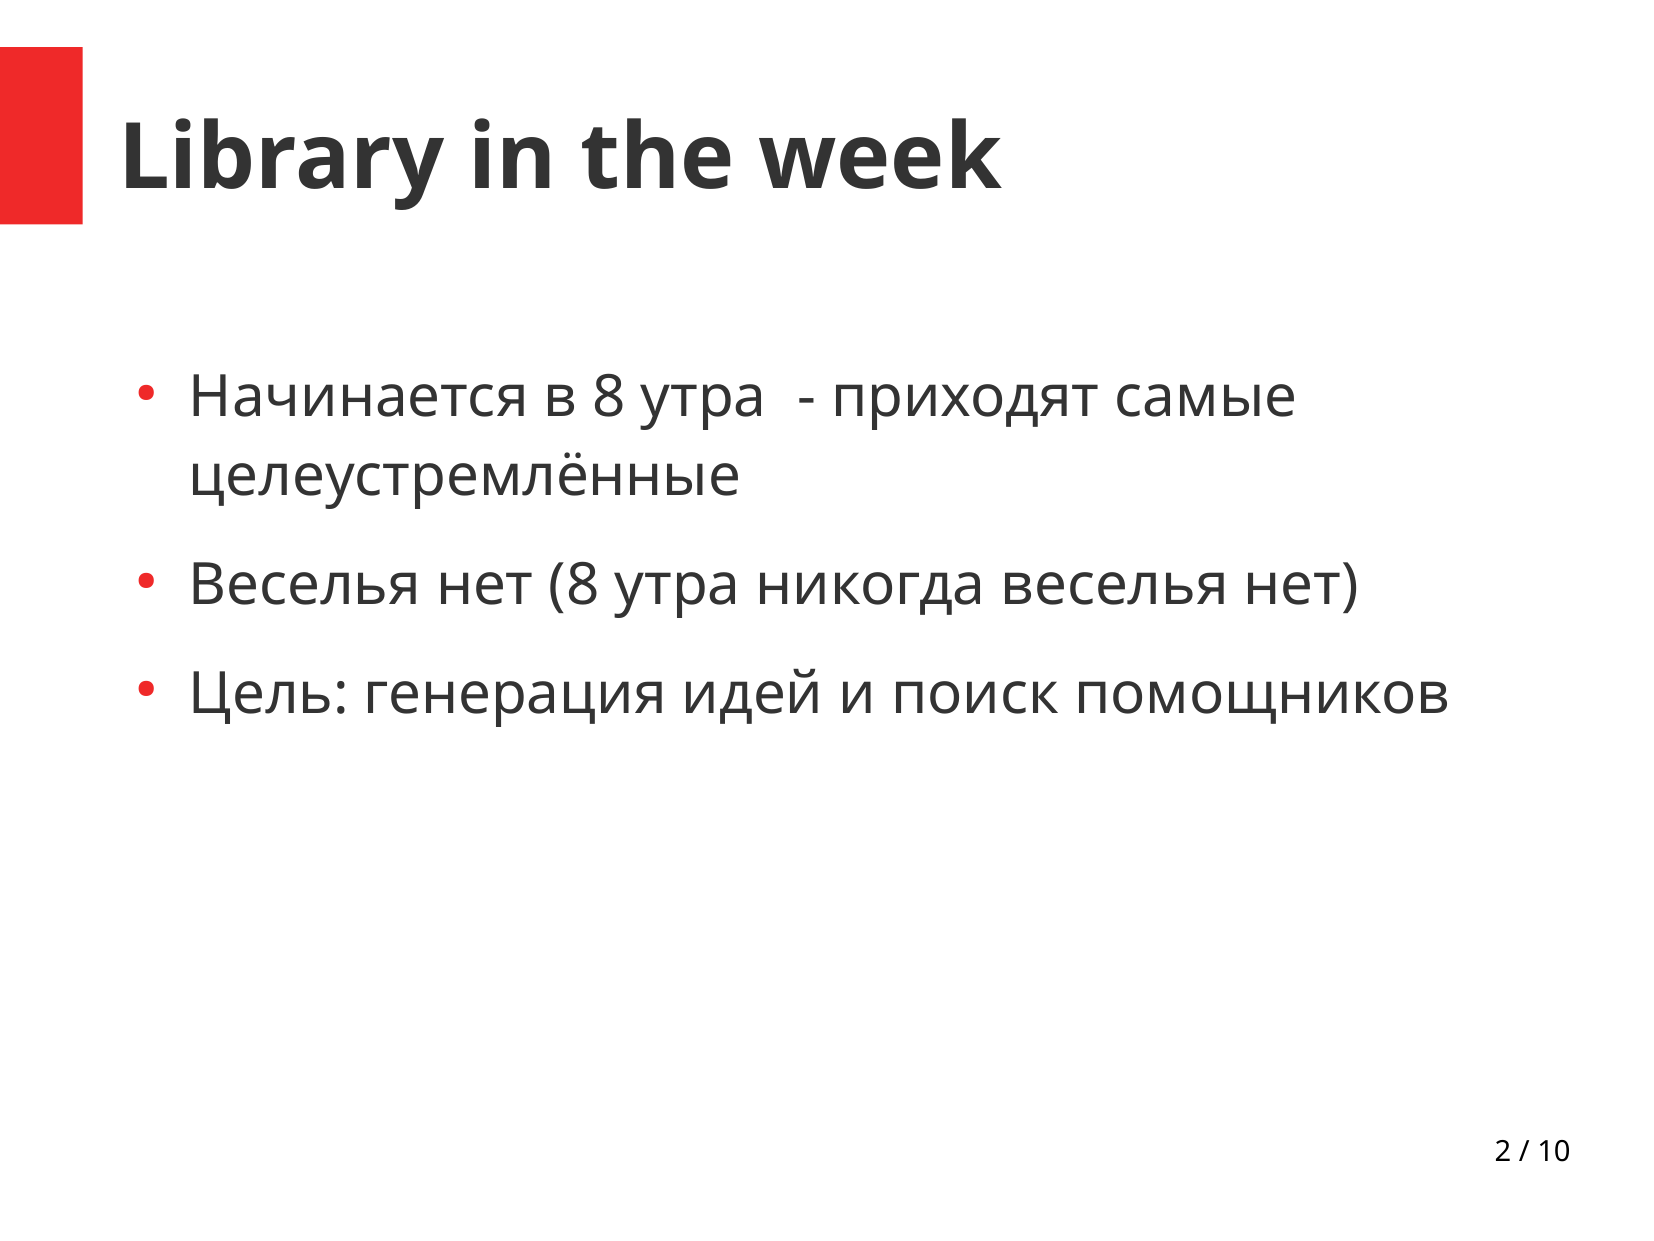

# Library in the week
Начинается в 8 утра - приходят самые целеустремлённые
Веселья нет (8 утра никогда веселья нет)
Цель: генерация идей и поиск помощников
2